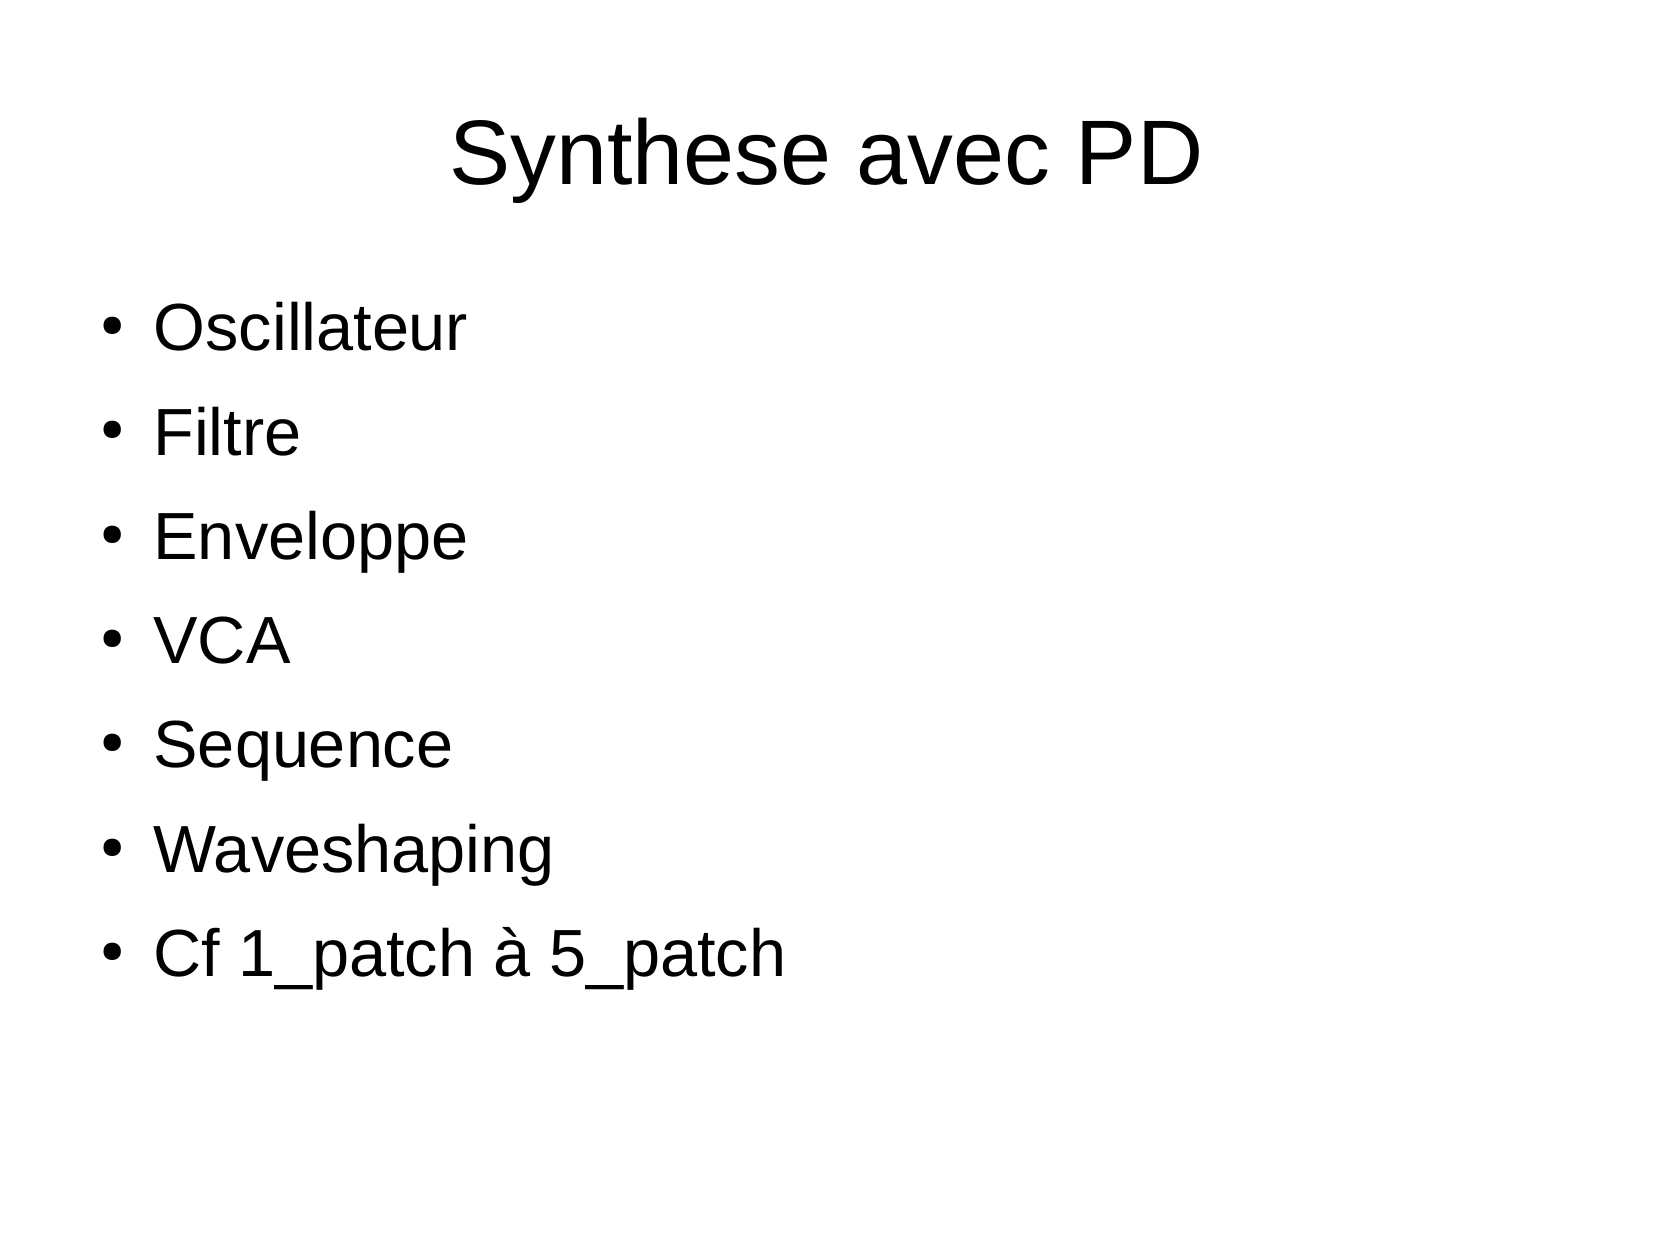

# Synthese avec PD
Oscillateur
Filtre
Enveloppe
VCA
Sequence
Waveshaping
Cf 1_patch à 5_patch